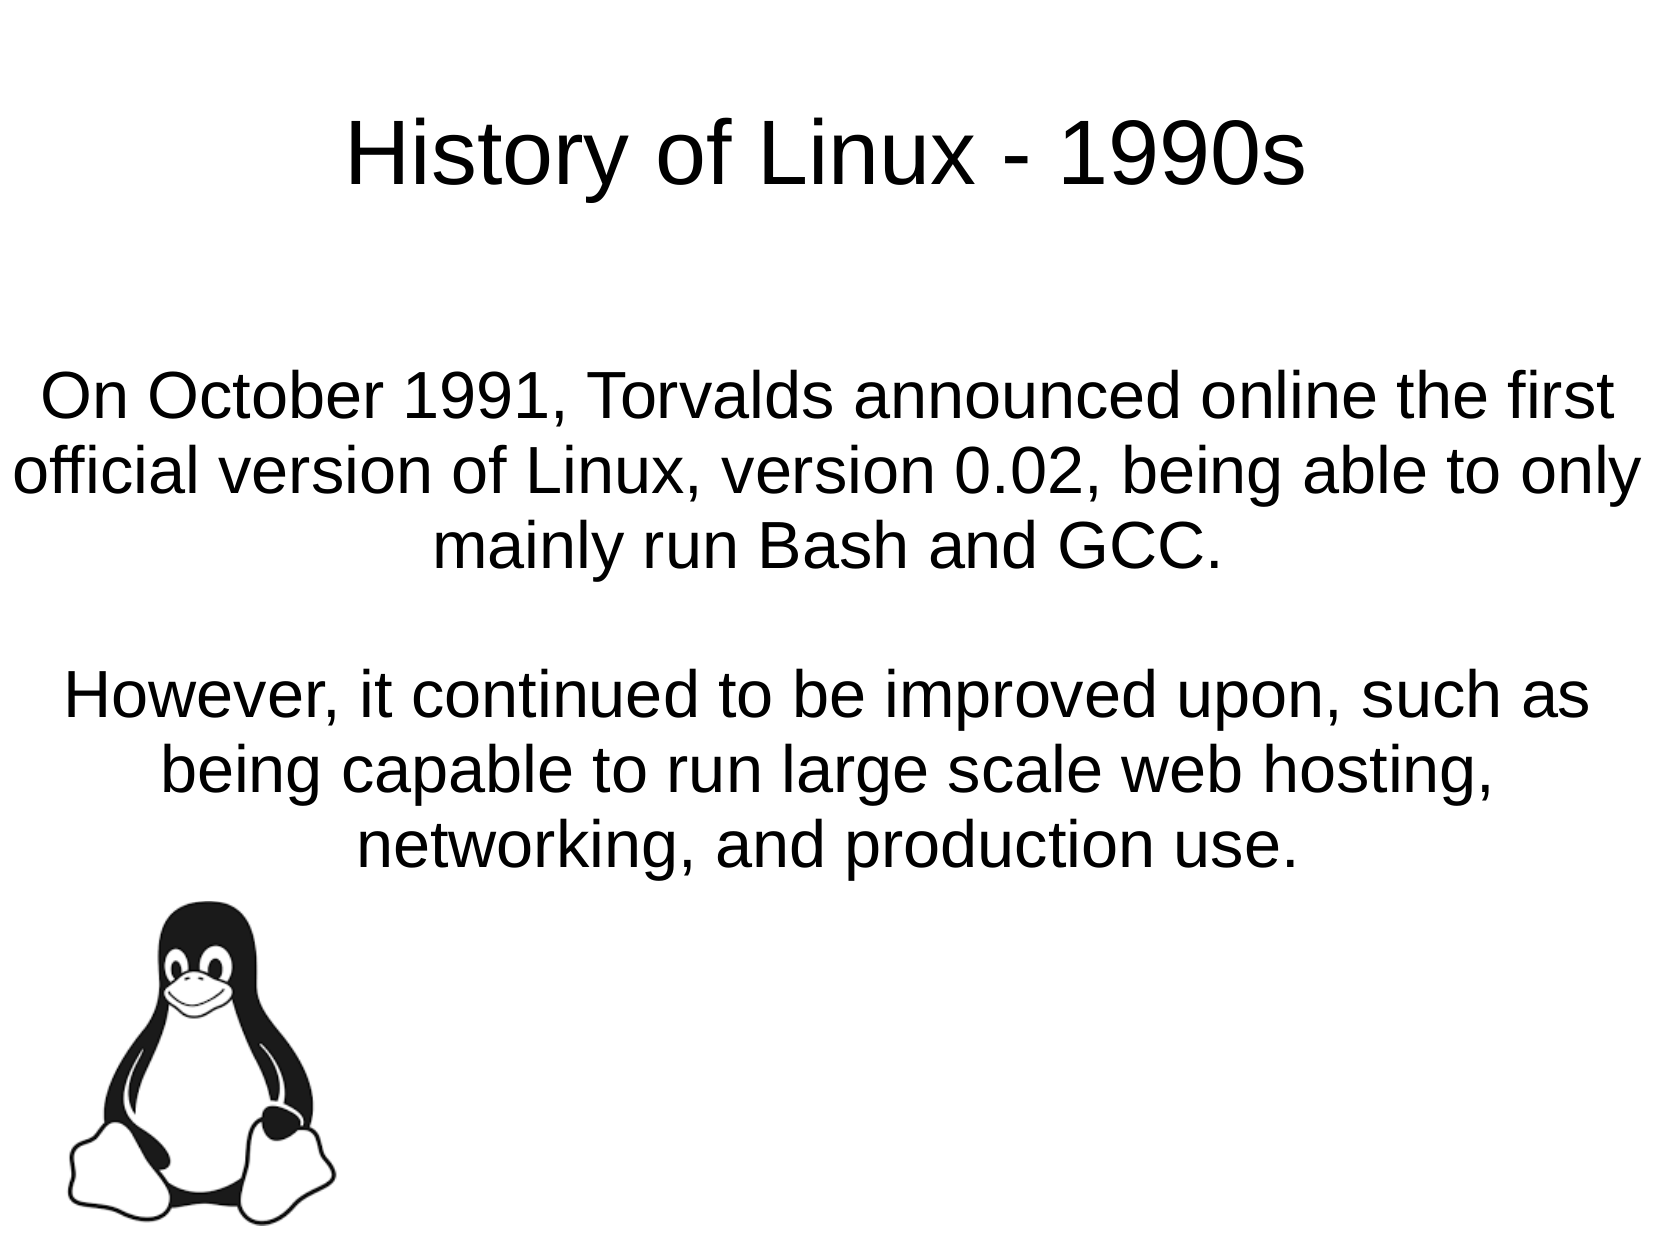

# History of Linux - 1990s
On October 1991, Torvalds announced online the first official version of Linux, version 0.02, being able to only mainly run Bash and GCC.
However, it continued to be improved upon, such as being capable to run large scale web hosting, networking, and production use.